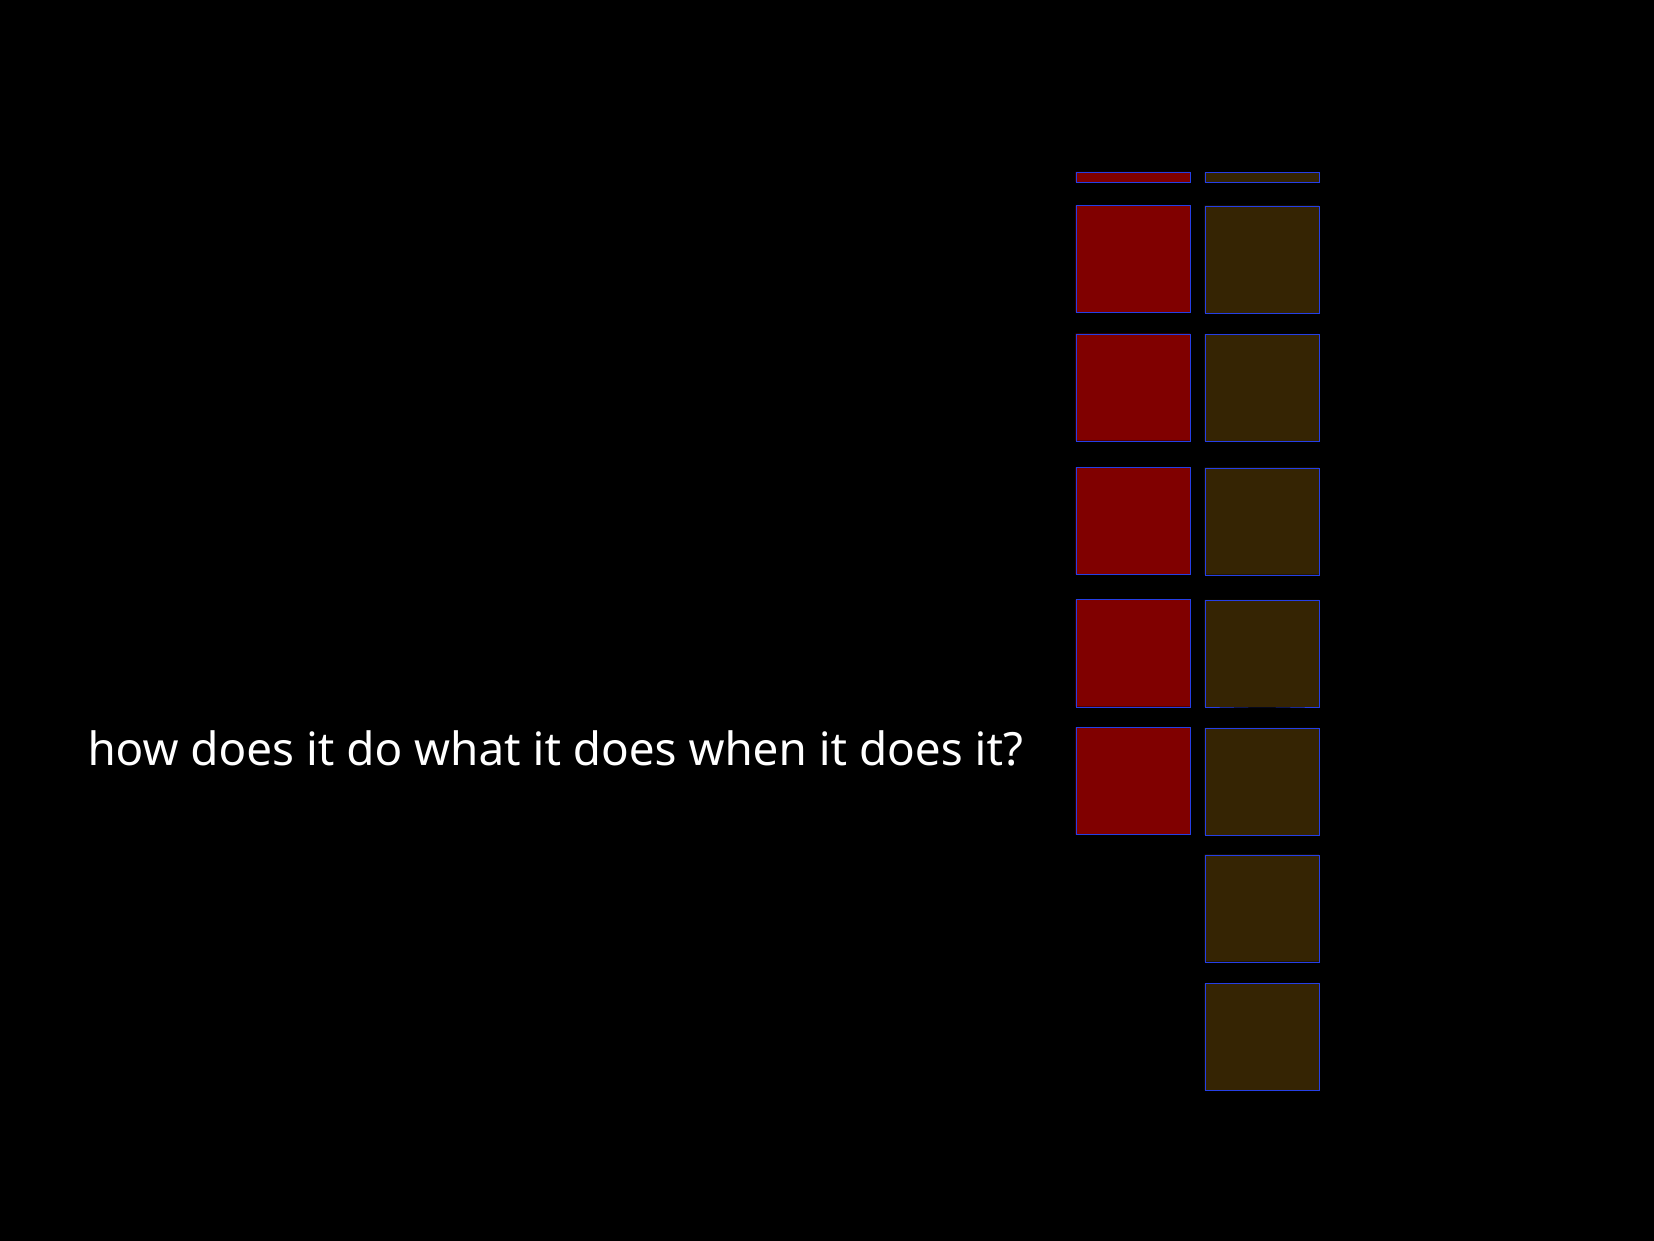

# how does it do what it does when it does it?